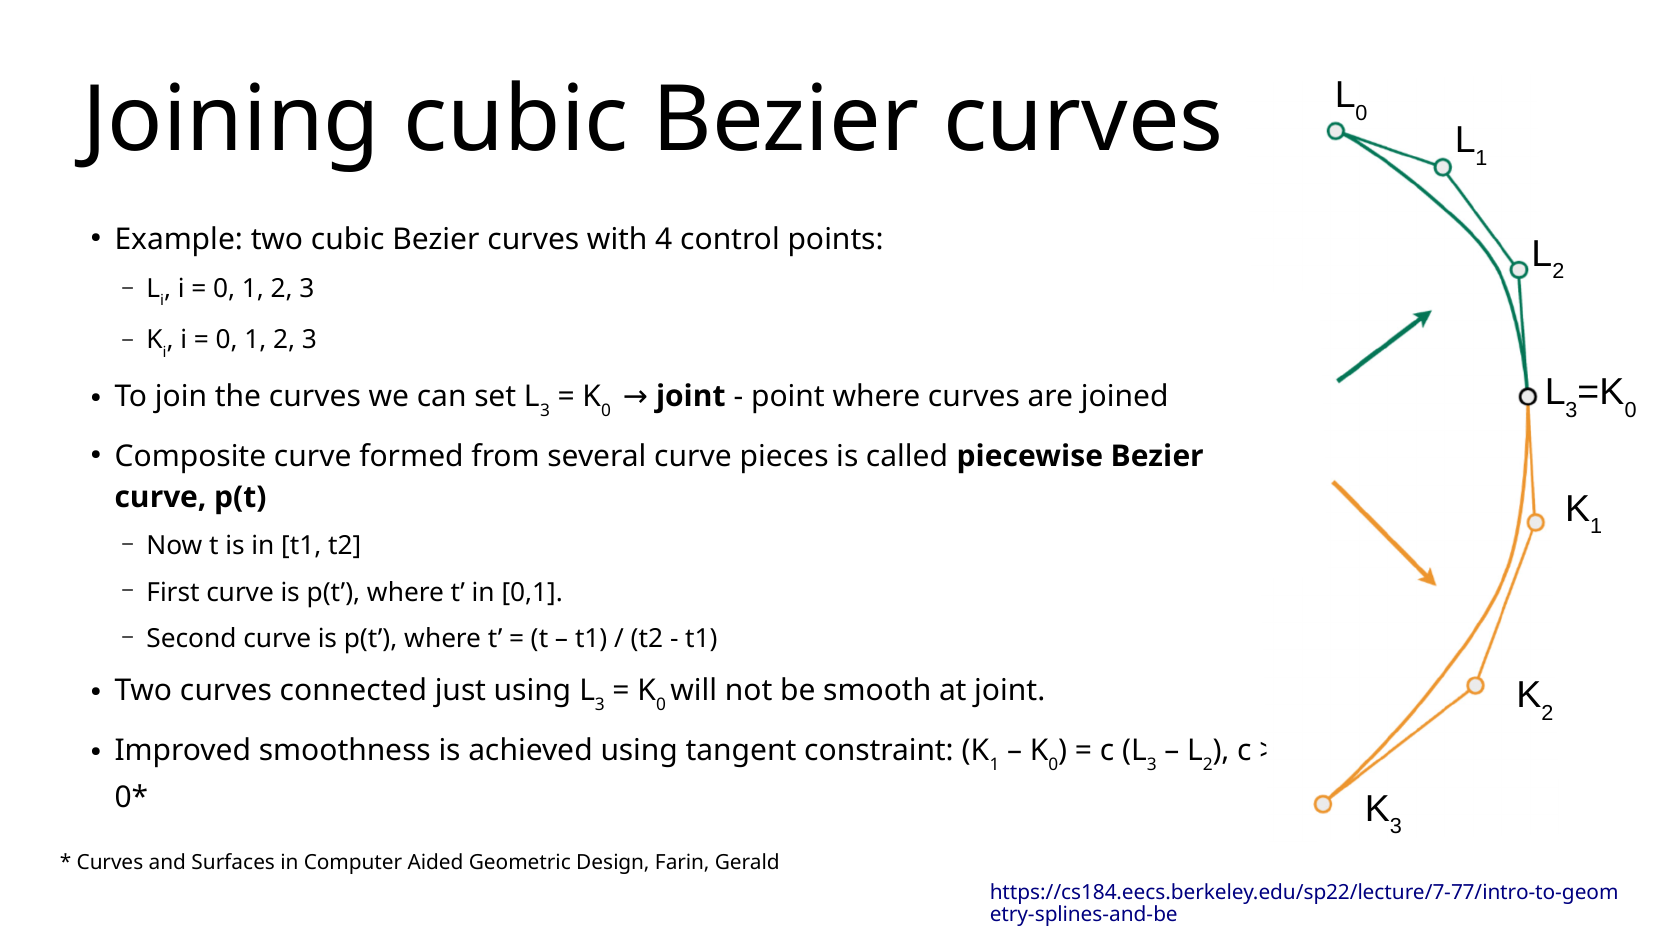

# Joining cubic Bezier curves
L0
L1
Example: two cubic Bezier curves with 4 control points:
Li, i = 0, 1, 2, 3
Ki, i = 0, 1, 2, 3
To join the curves we can set L3 = K0 → joint - point where curves are joined
Composite curve formed from several curve pieces is called piecewise Bezier curve, p(t)
Now t is in [t1, t2]
First curve is p(t’), where t’ in [0,1].
Second curve is p(t’), where t’ = (t – t1) / (t2 - t1)
Two curves connected just using L3 = K0 will not be smooth at joint.
Improved smoothness is achieved using tangent constraint: (K1 – K0) = c (L3 – L2), c > 0*
L2
L3=K0
K1
K2
K3
* Curves and Surfaces in Computer Aided Geometric Design, Farin, Gerald
https://cs184.eecs.berkeley.edu/sp22/lecture/7-77/intro-to-geometry-splines-and-be